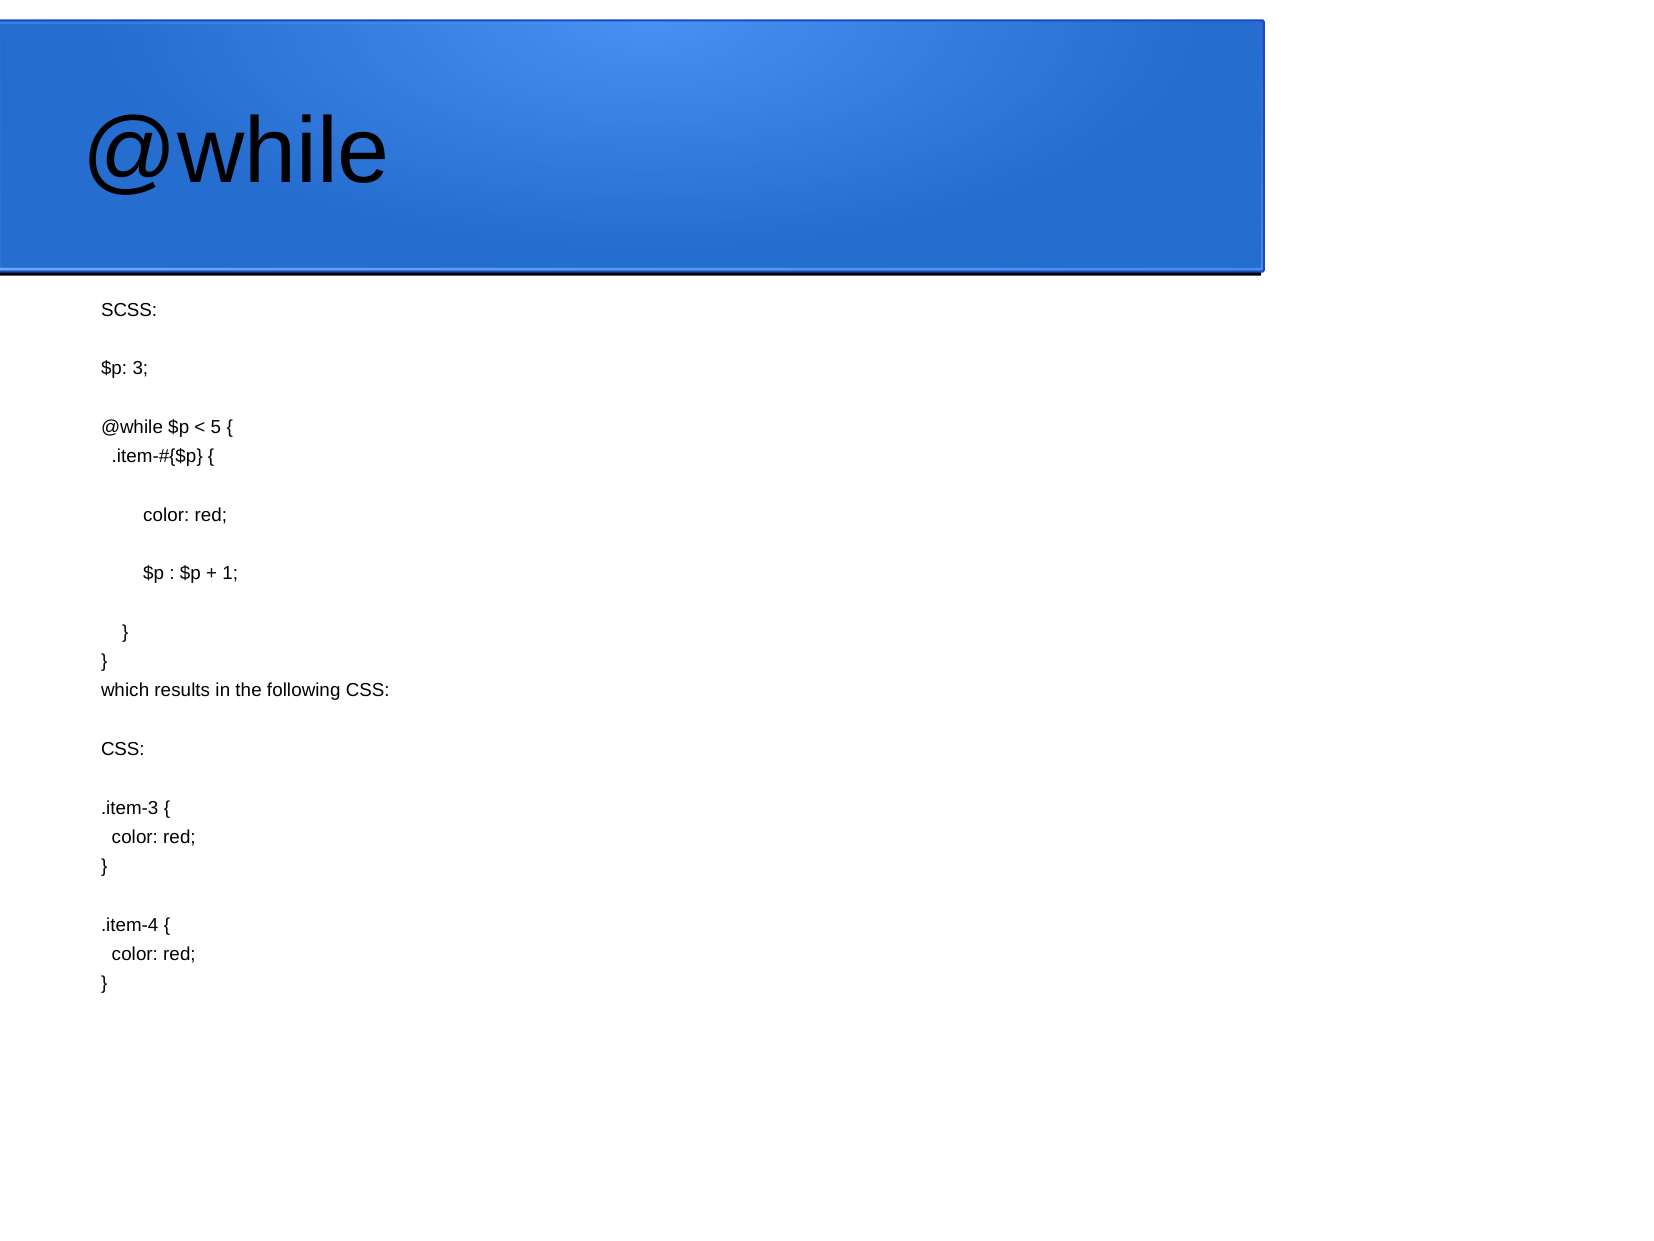

# @while
SCSS:
$p: 3;
@while $p < 5 {
 .item-#{$p} {
 color: red;
 $p : $p + 1;
 }
}
which results in the following CSS:
CSS:
.item-3 {
 color: red;
}
.item-4 {
 color: red;
}